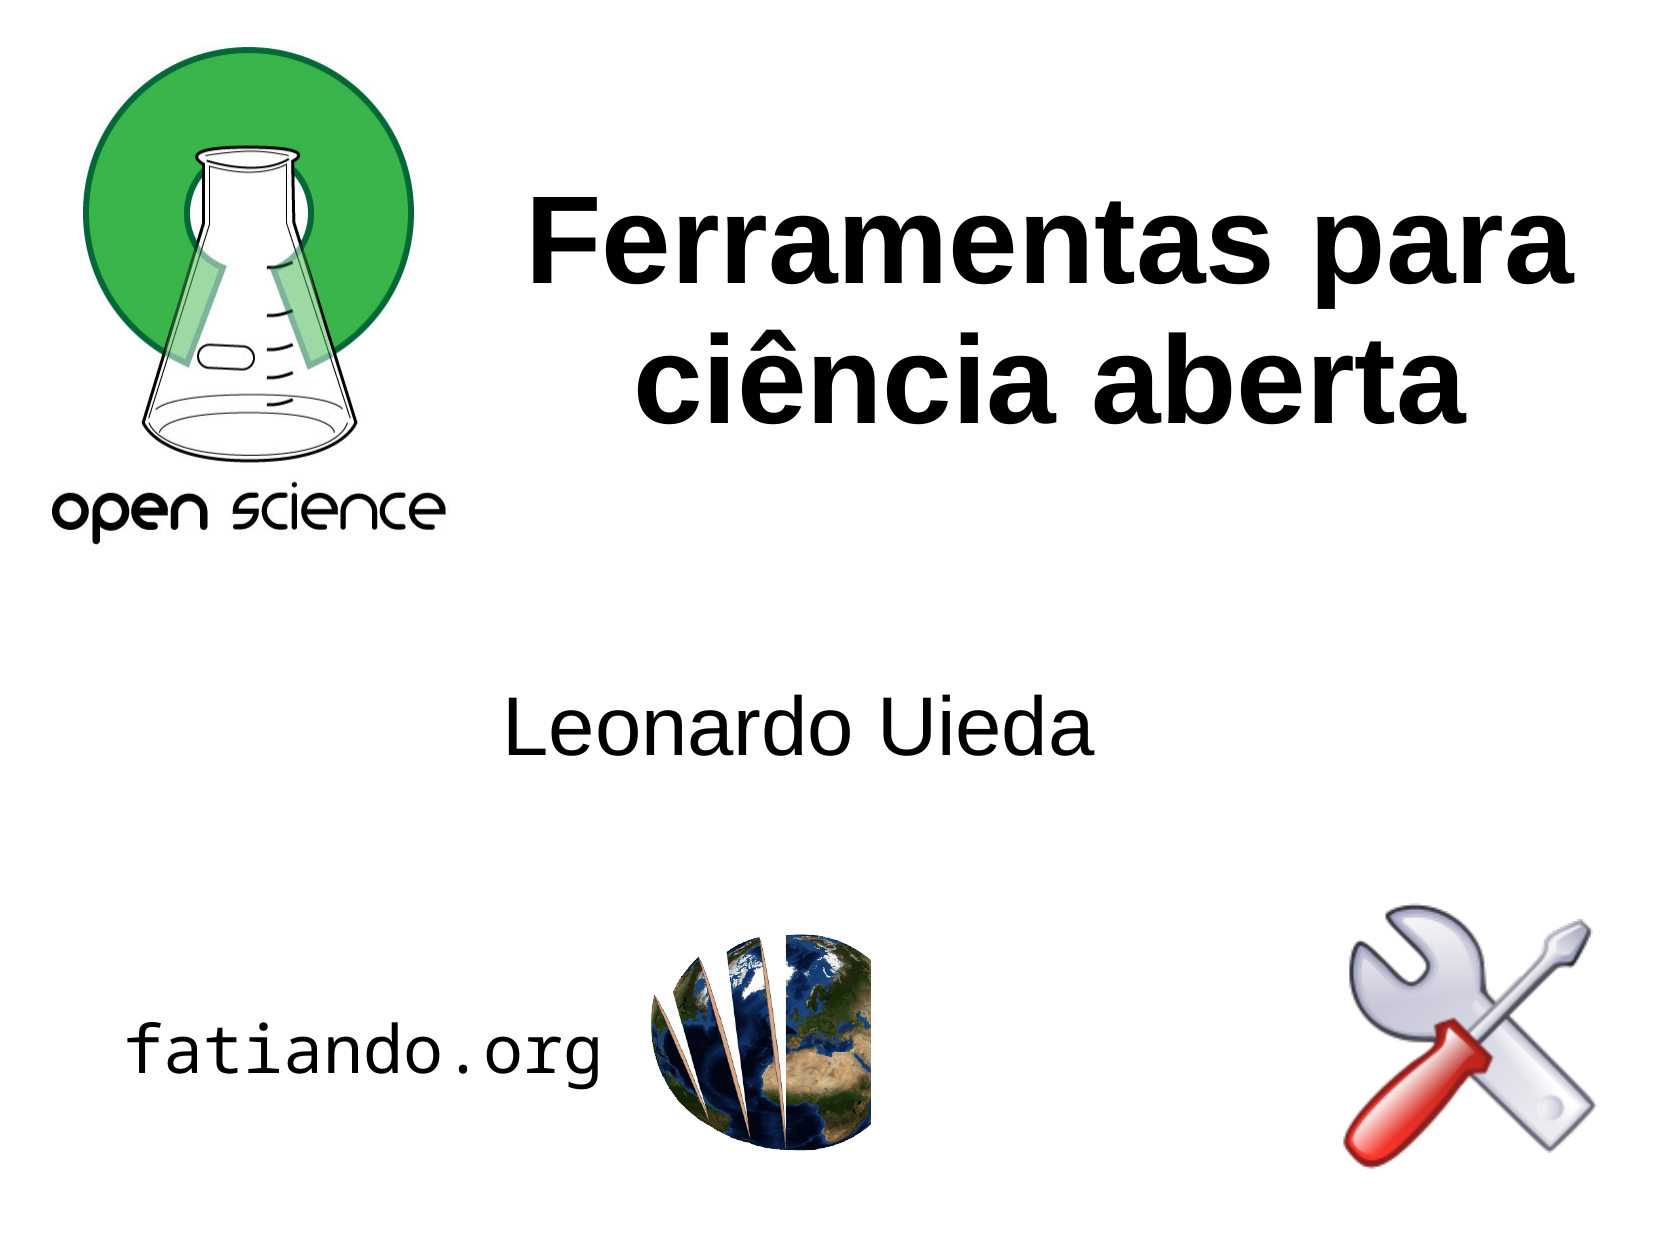

# Ferramentas para ciência aberta
Leonardo Uieda
fatiando.org